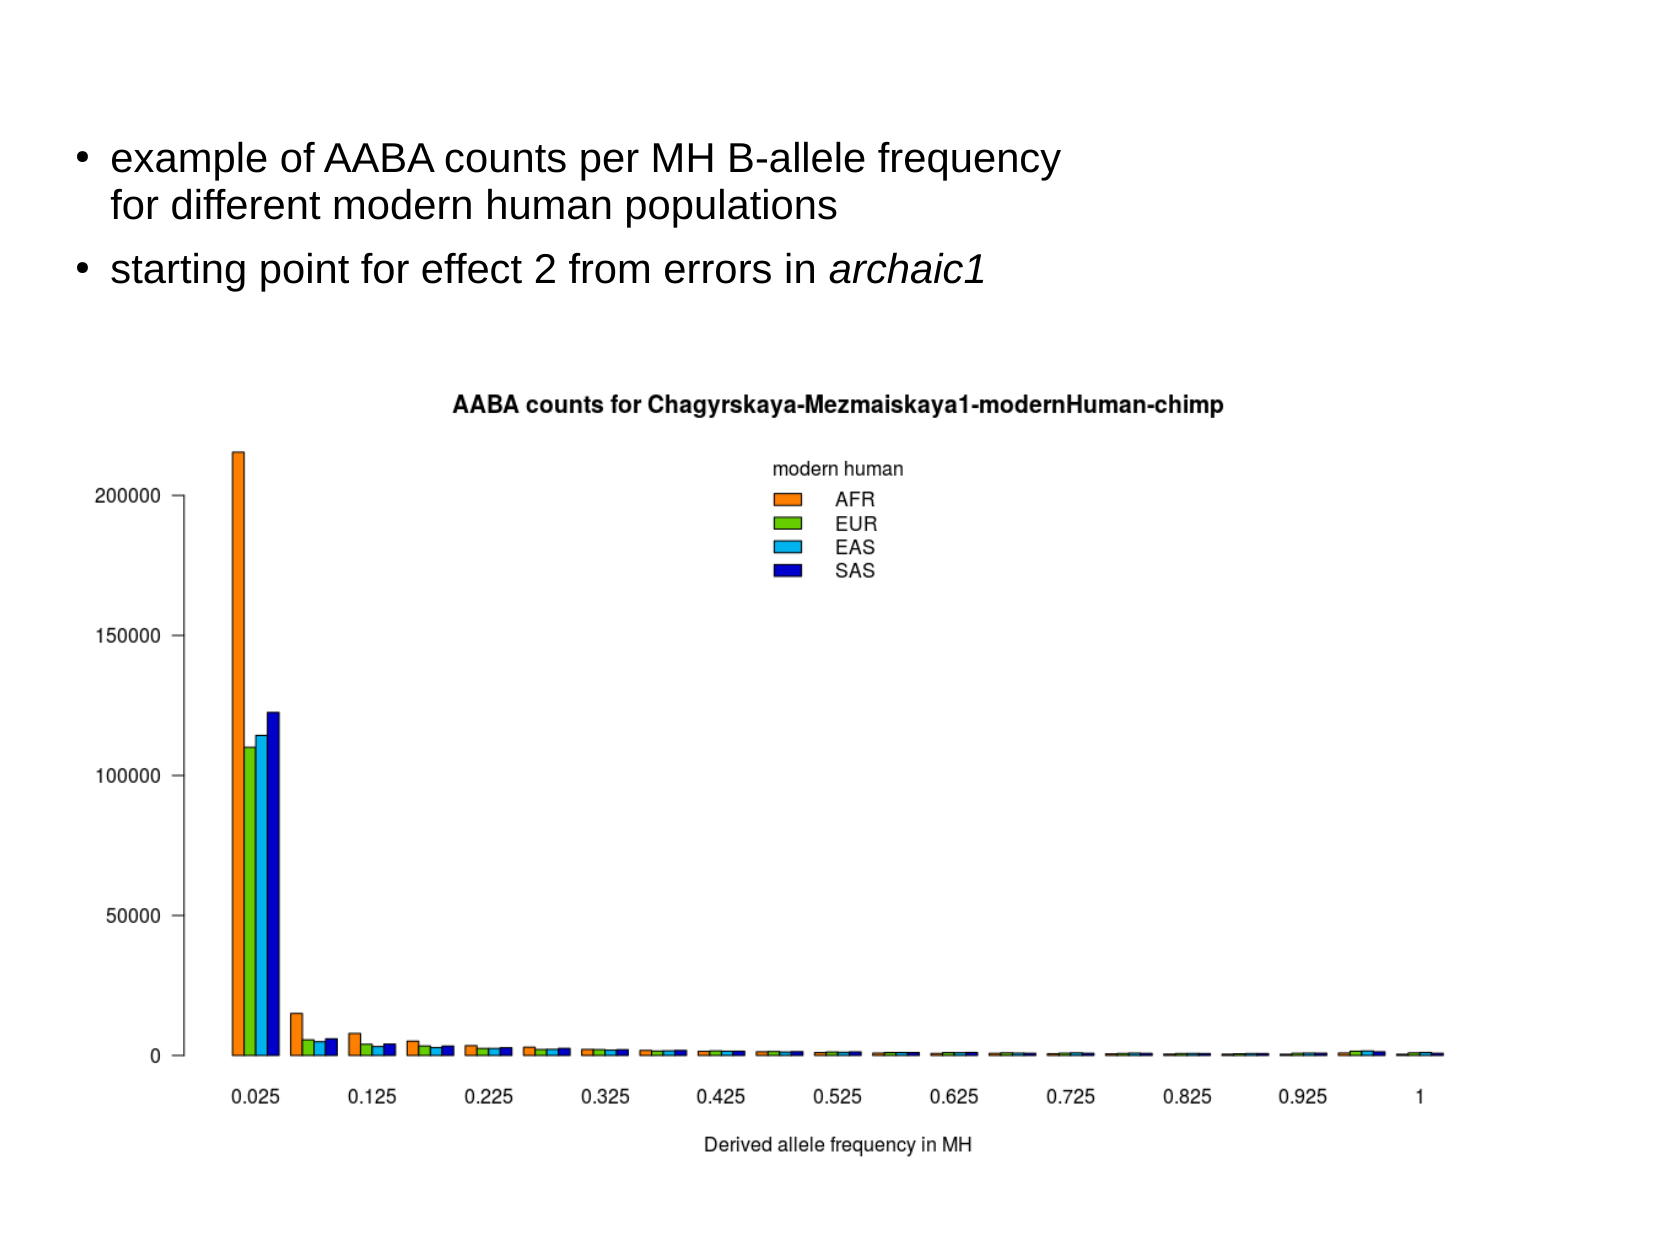

example of AABA counts per MH B-allele frequency
for different modern human populations
starting point for effect 2 from errors in archaic1